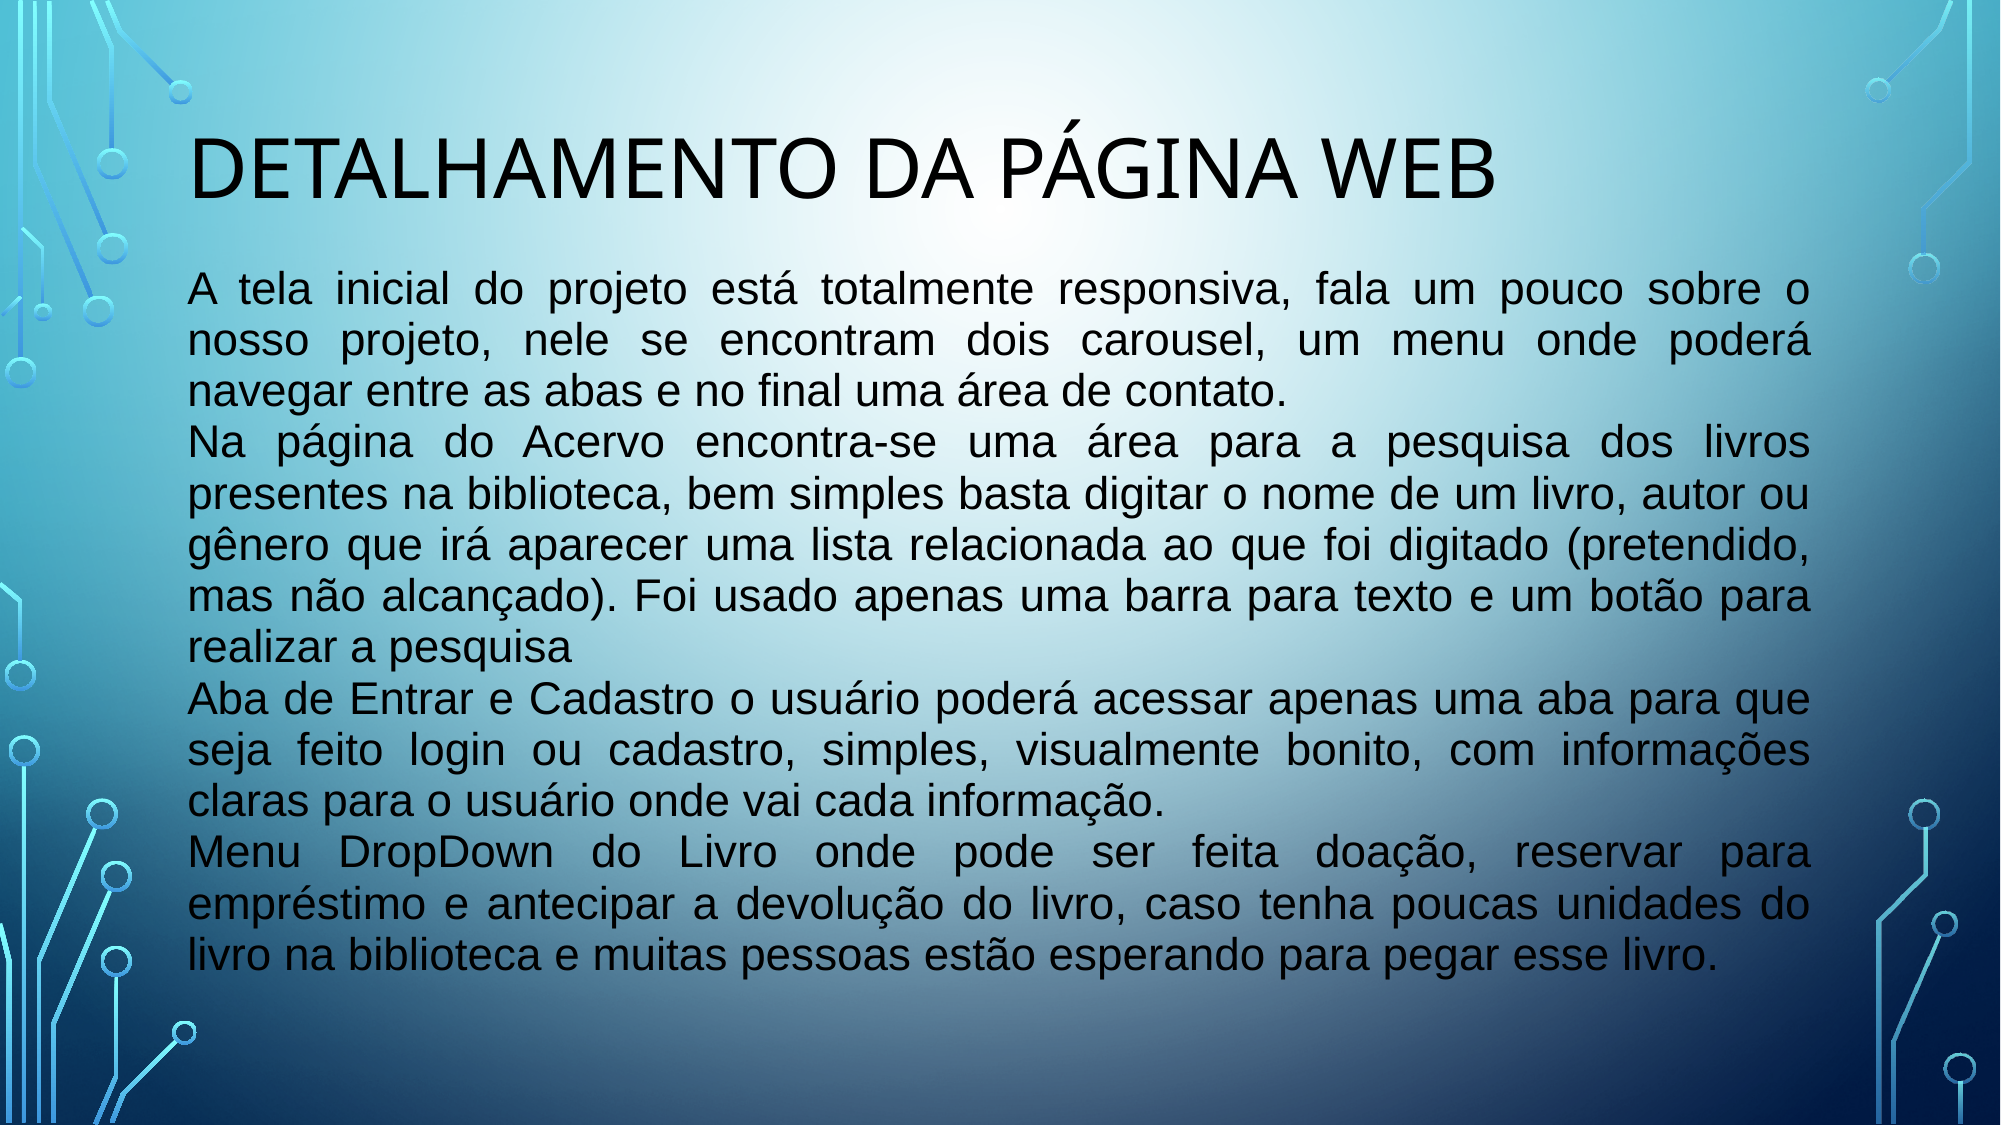

# DETALHAMENTO DA PÁGINA WEB
A tela inicial do projeto está totalmente responsiva, fala um pouco sobre o nosso projeto, nele se encontram dois carousel, um menu onde poderá navegar entre as abas e no final uma área de contato.
Na página do Acervo encontra-se uma área para a pesquisa dos livros presentes na biblioteca, bem simples basta digitar o nome de um livro, autor ou gênero que irá aparecer uma lista relacionada ao que foi digitado (pretendido, mas não alcançado). Foi usado apenas uma barra para texto e um botão para realizar a pesquisa
Aba de Entrar e Cadastro o usuário poderá acessar apenas uma aba para que seja feito login ou cadastro, simples, visualmente bonito, com informações claras para o usuário onde vai cada informação.
Menu DropDown do Livro onde pode ser feita doação, reservar para empréstimo e antecipar a devolução do livro, caso tenha poucas unidades do livro na biblioteca e muitas pessoas estão esperando para pegar esse livro.